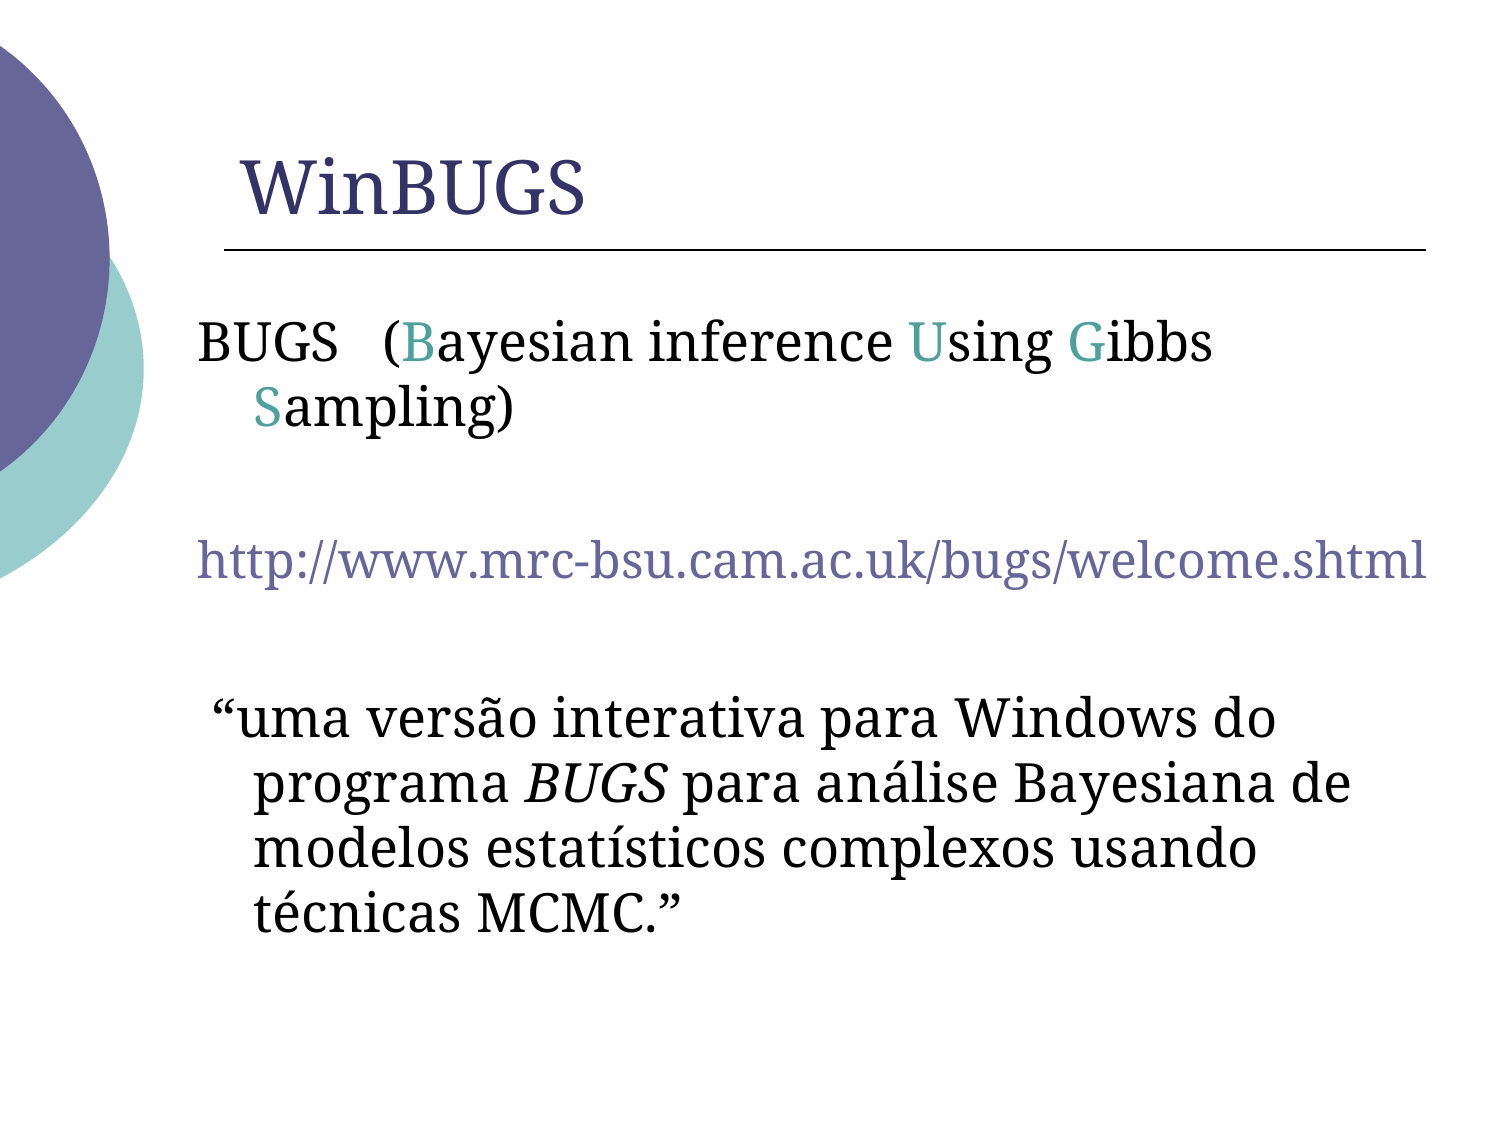

# WinBUGS
BUGS (Bayesian inference Using Gibbs Sampling)
http://www.mrc-bsu.cam.ac.uk/bugs/welcome.shtml
 “uma versão interativa para Windows do programa BUGS para análise Bayesiana de modelos estatísticos complexos usando técnicas MCMC.”